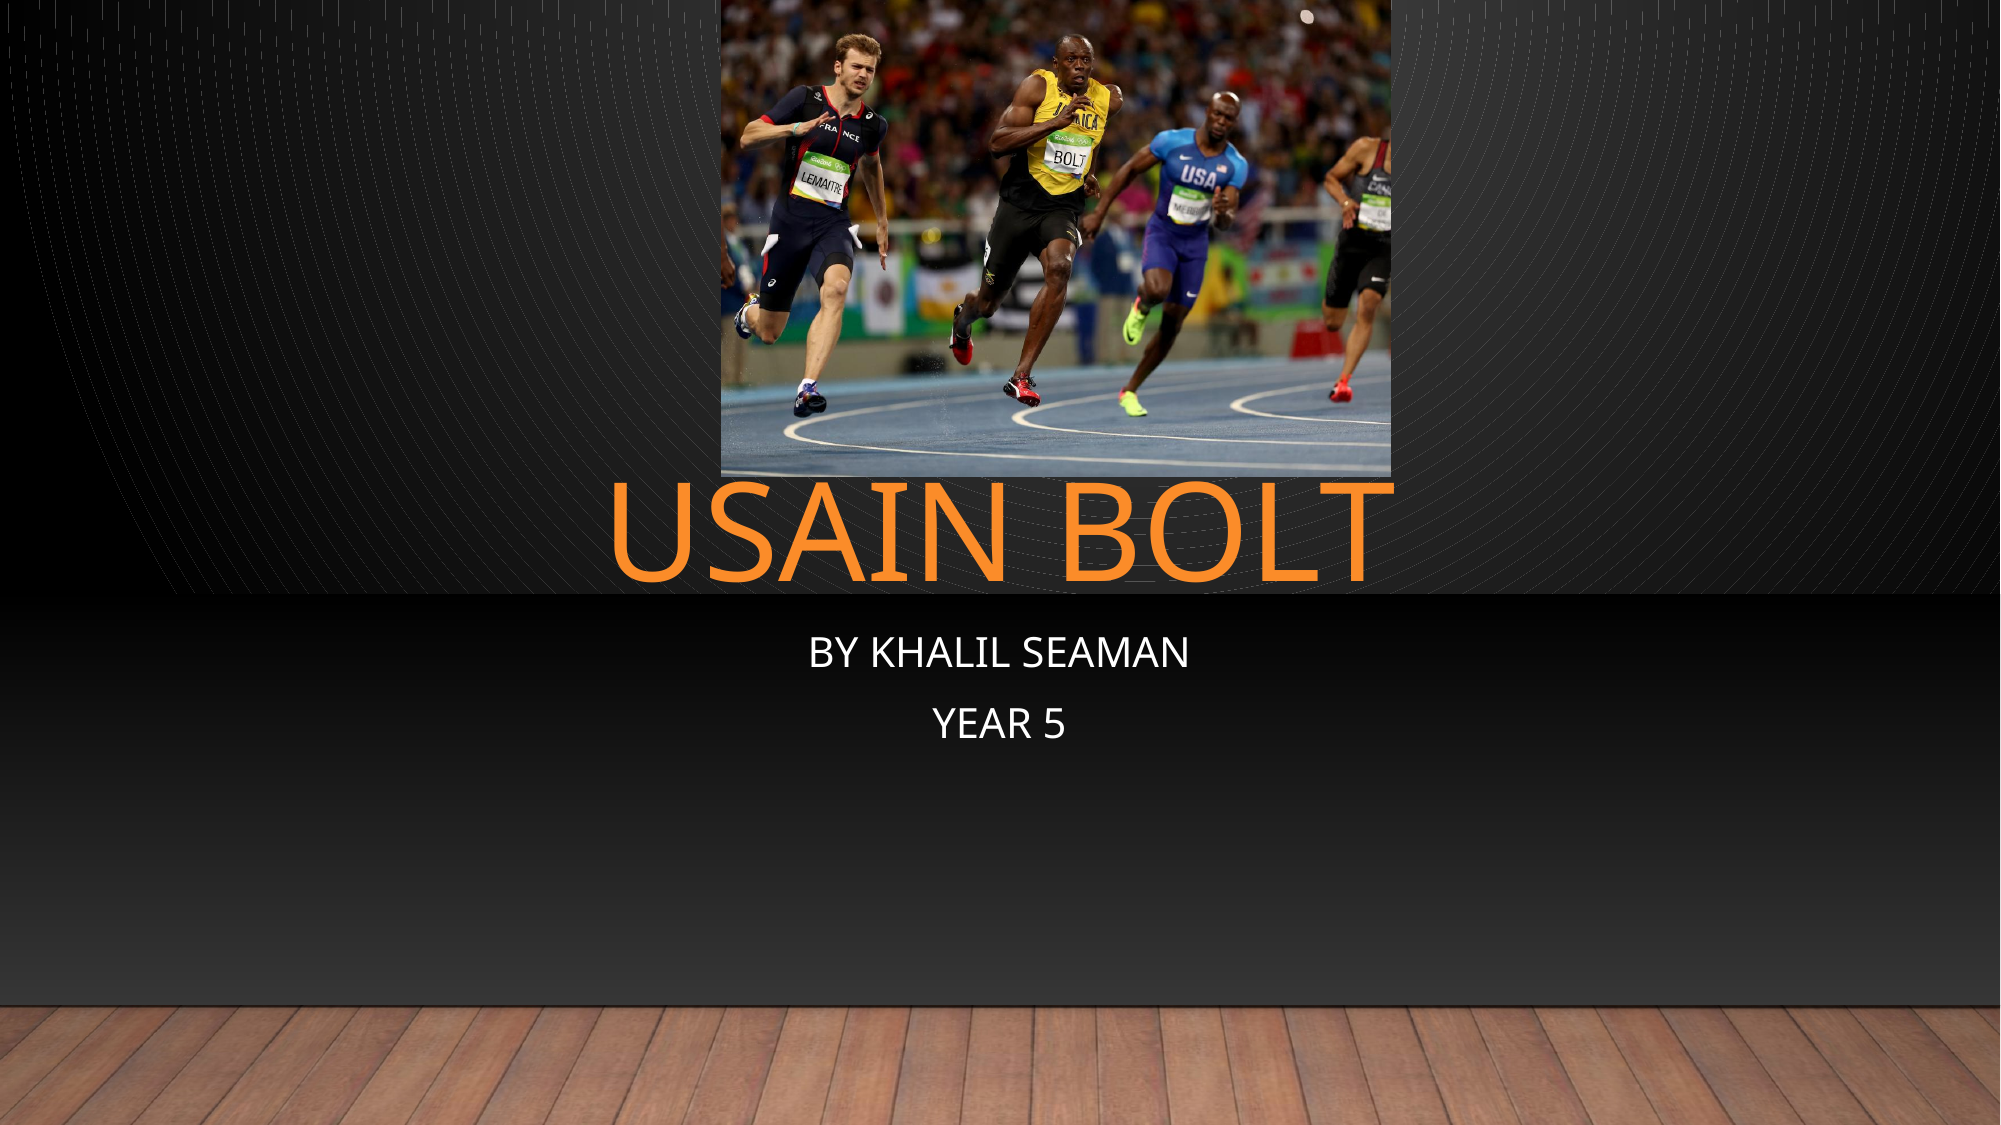

# Usain bolt
By Khalil seaman
Year 5